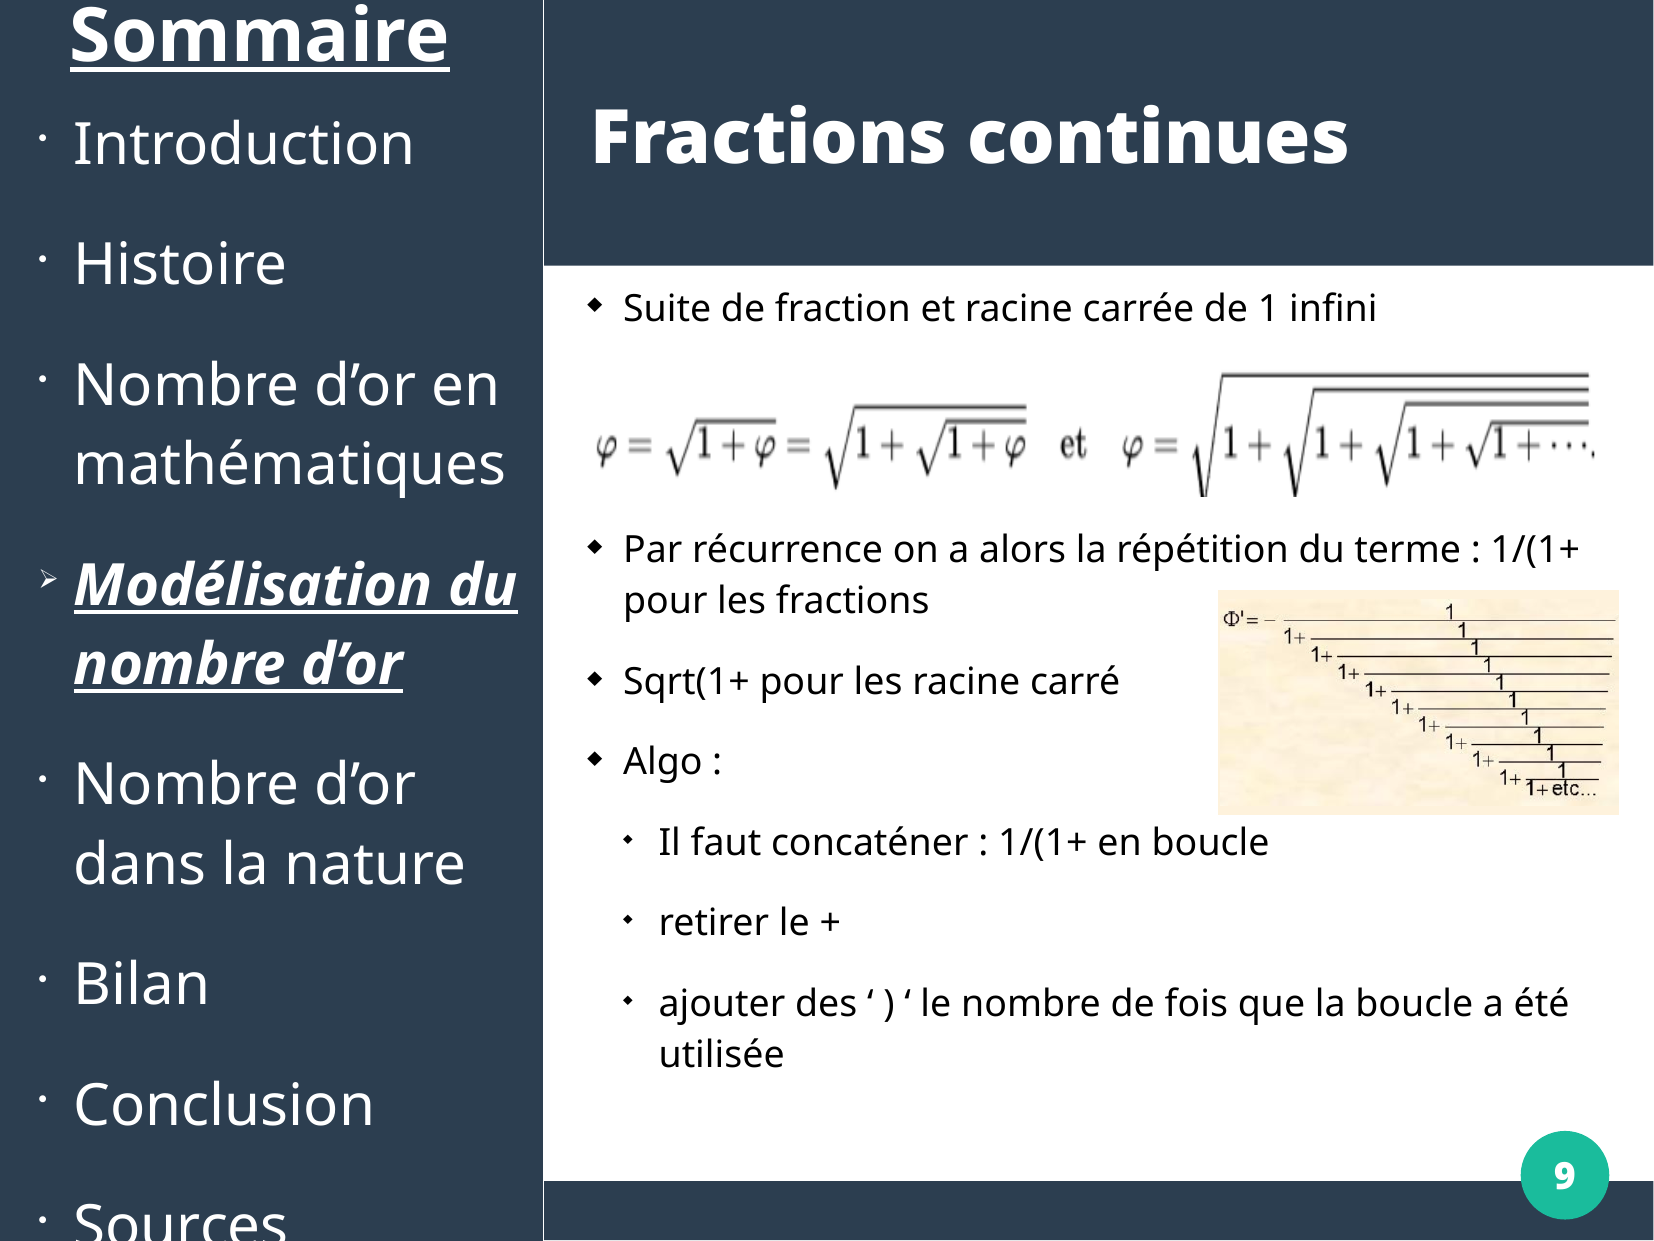

Sommaire
# Fractions continues
Introduction
Histoire
Nombre d’or en mathématiques
Modélisation du nombre d’or
Nombre d’or dans la nature
Bilan
Conclusion
Sources
Suite de fraction et racine carrée de 1 infini
Par récurrence on a alors la répétition du terme : 1/(1+ pour les fractions
Sqrt(1+ pour les racine carré
Algo :
Il faut concaténer : 1/(1+ en boucle
retirer le +
ajouter des ‘ ) ‘ le nombre de fois que la boucle a été utilisée
9